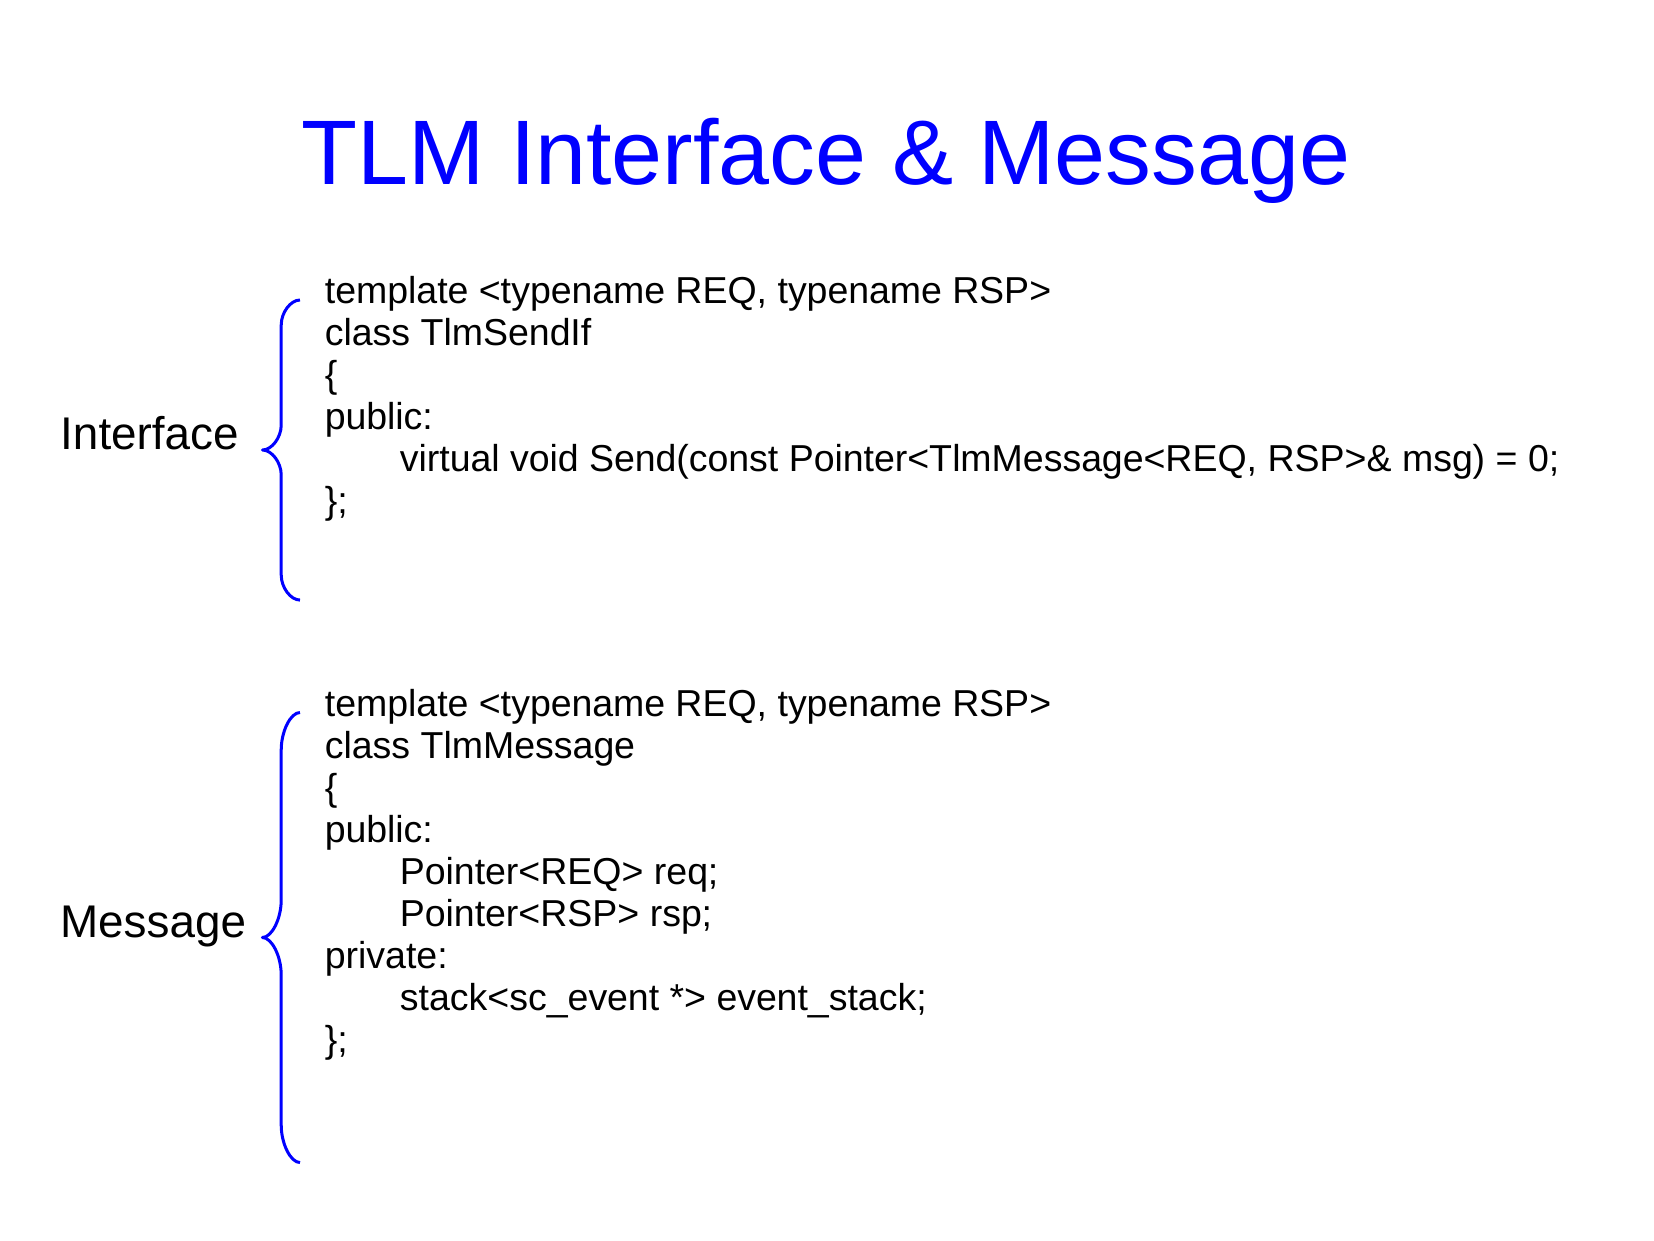

# TLM Interface & Message
template <typename REQ, typename RSP>
class TlmSendIf
{
public:
	virtual void Send(const Pointer<TlmMessage<REQ, RSP>& msg) = 0;
};
Interface
template <typename REQ, typename RSP>
class TlmMessage
{
public:
	Pointer<REQ> req;
	Pointer<RSP> rsp;
private:
	stack<sc_event *> event_stack;
};
Message